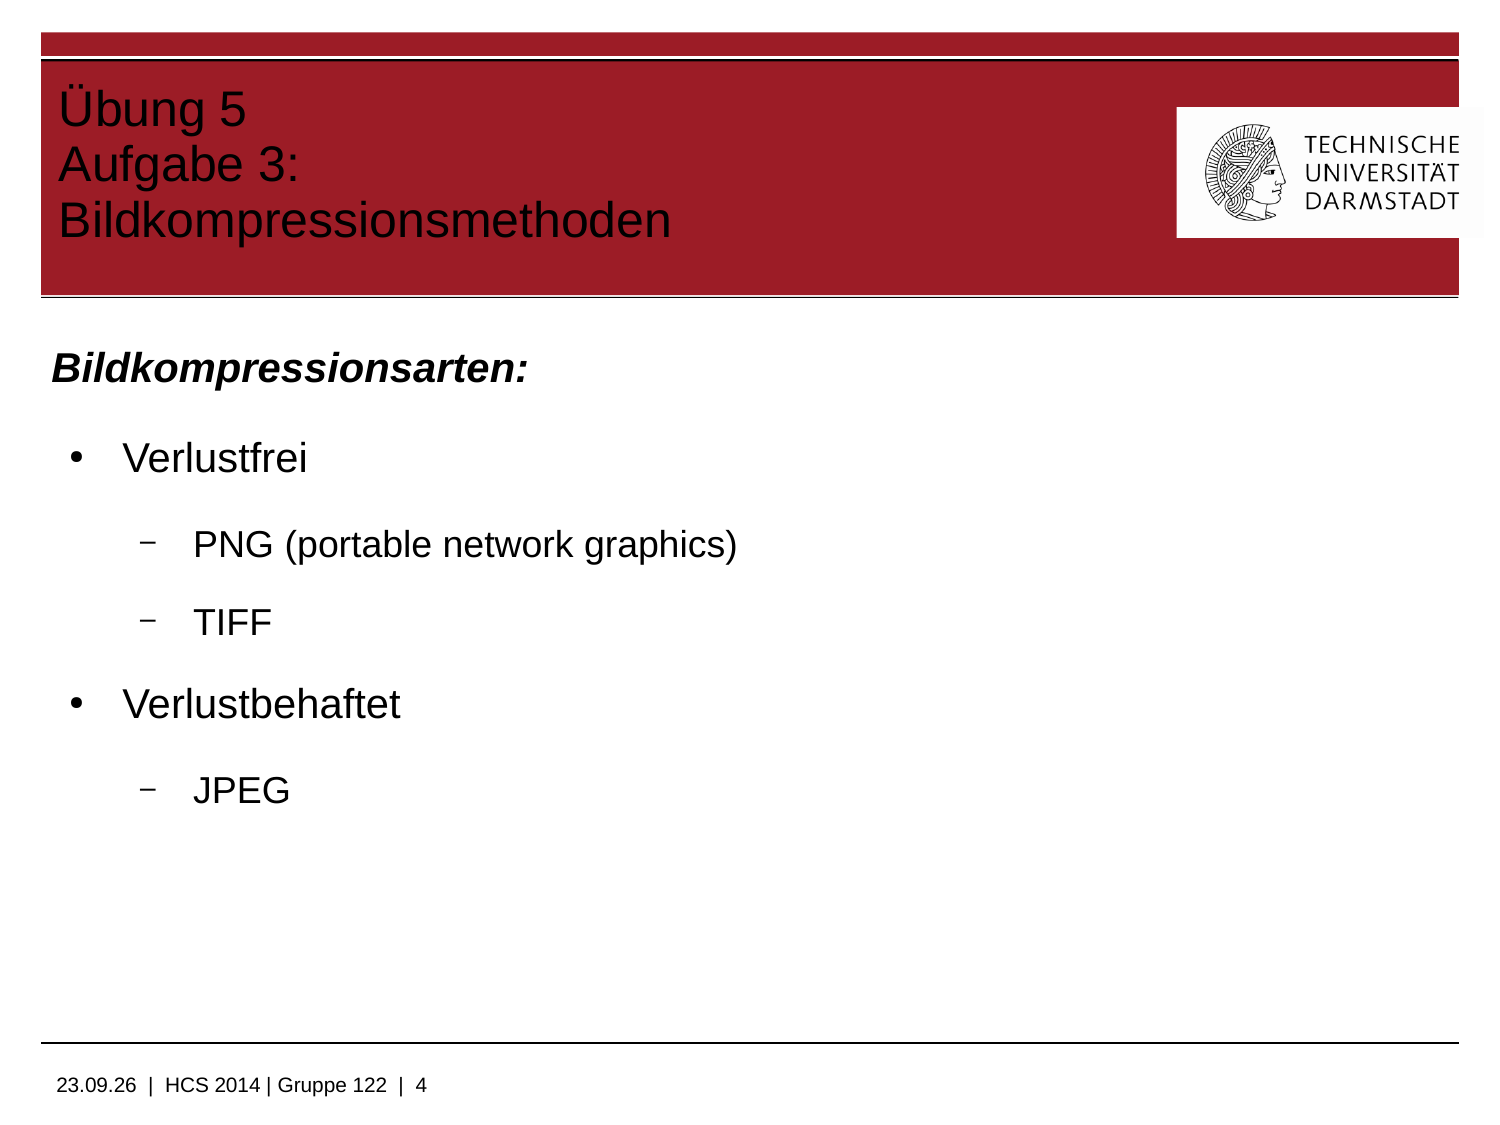

# Übung 5 Aufgabe 3: Bildkompressionsmethoden
Bildkompressionsarten:
Verlustfrei
PNG (portable network graphics)
TIFF
Verlustbehaftet
JPEG